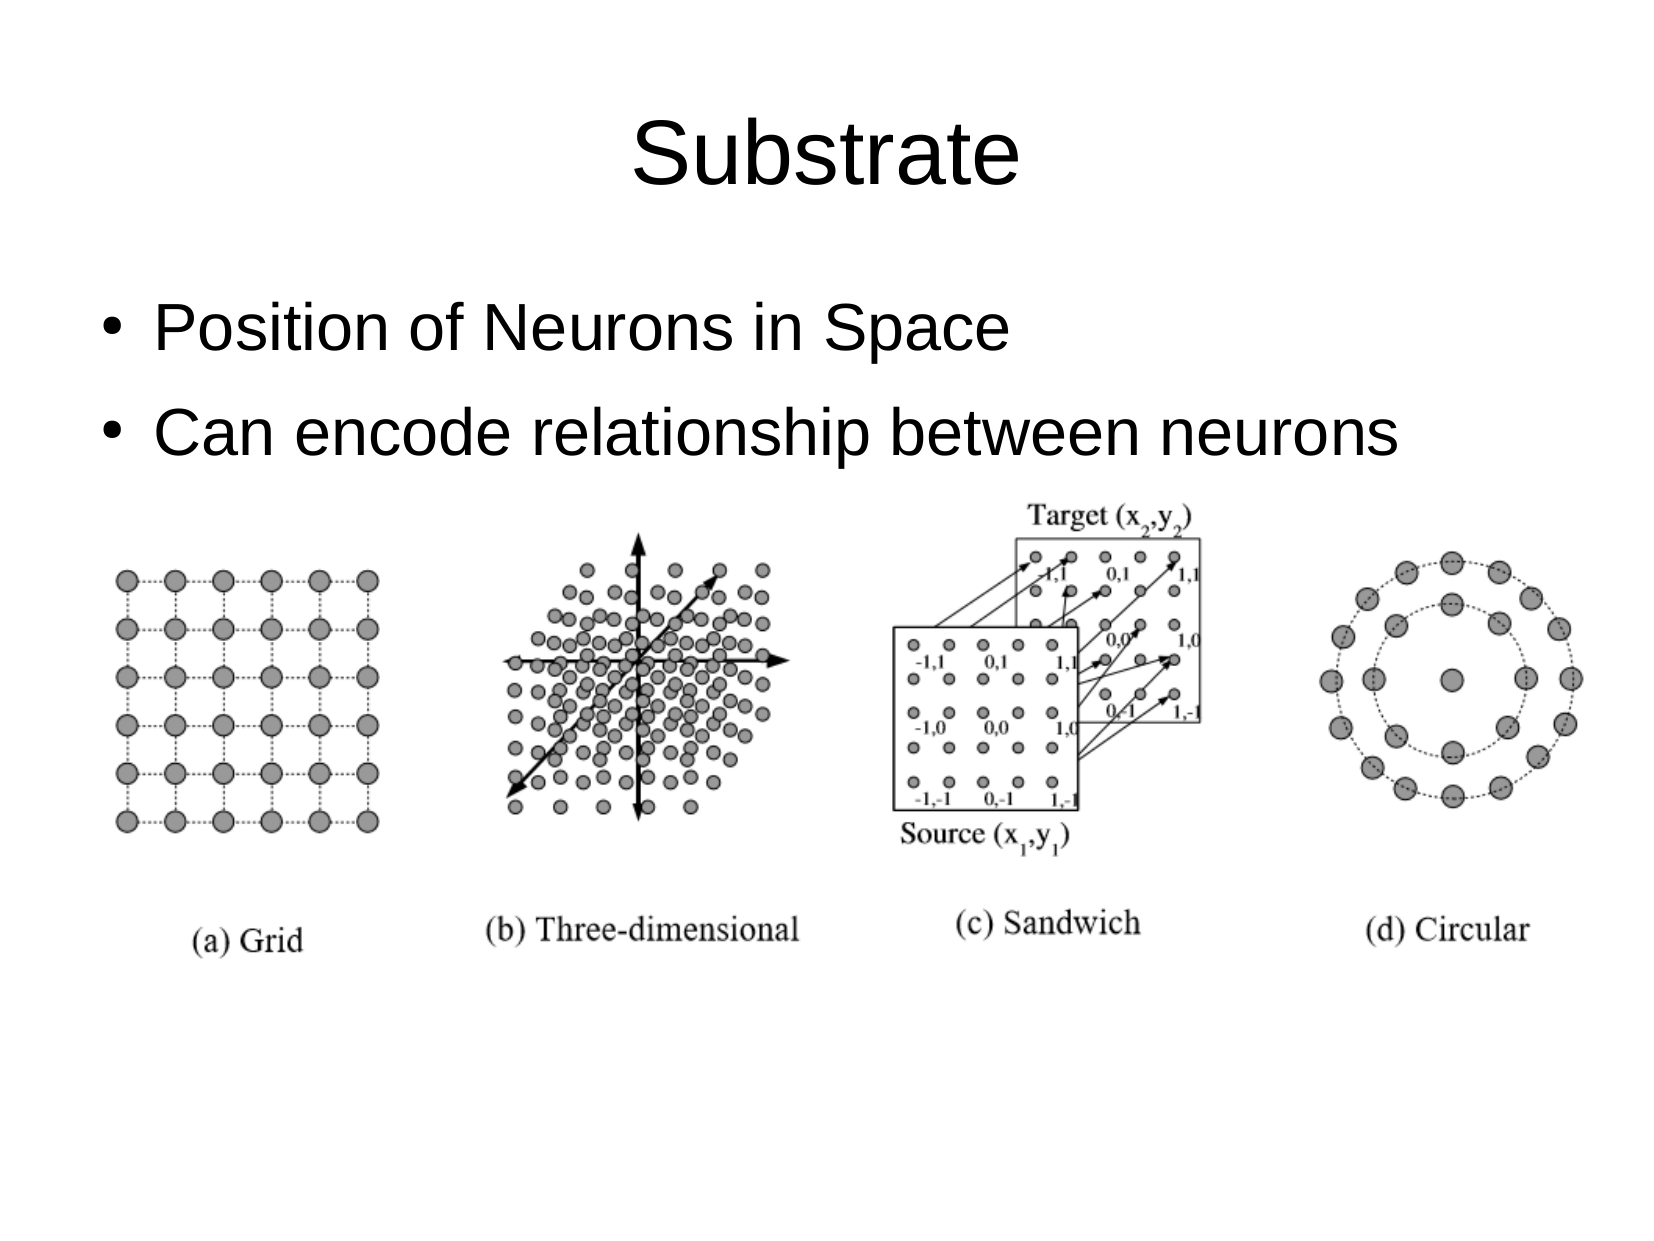

# Substrate
Position of Neurons in Space
Can encode relationship between neurons